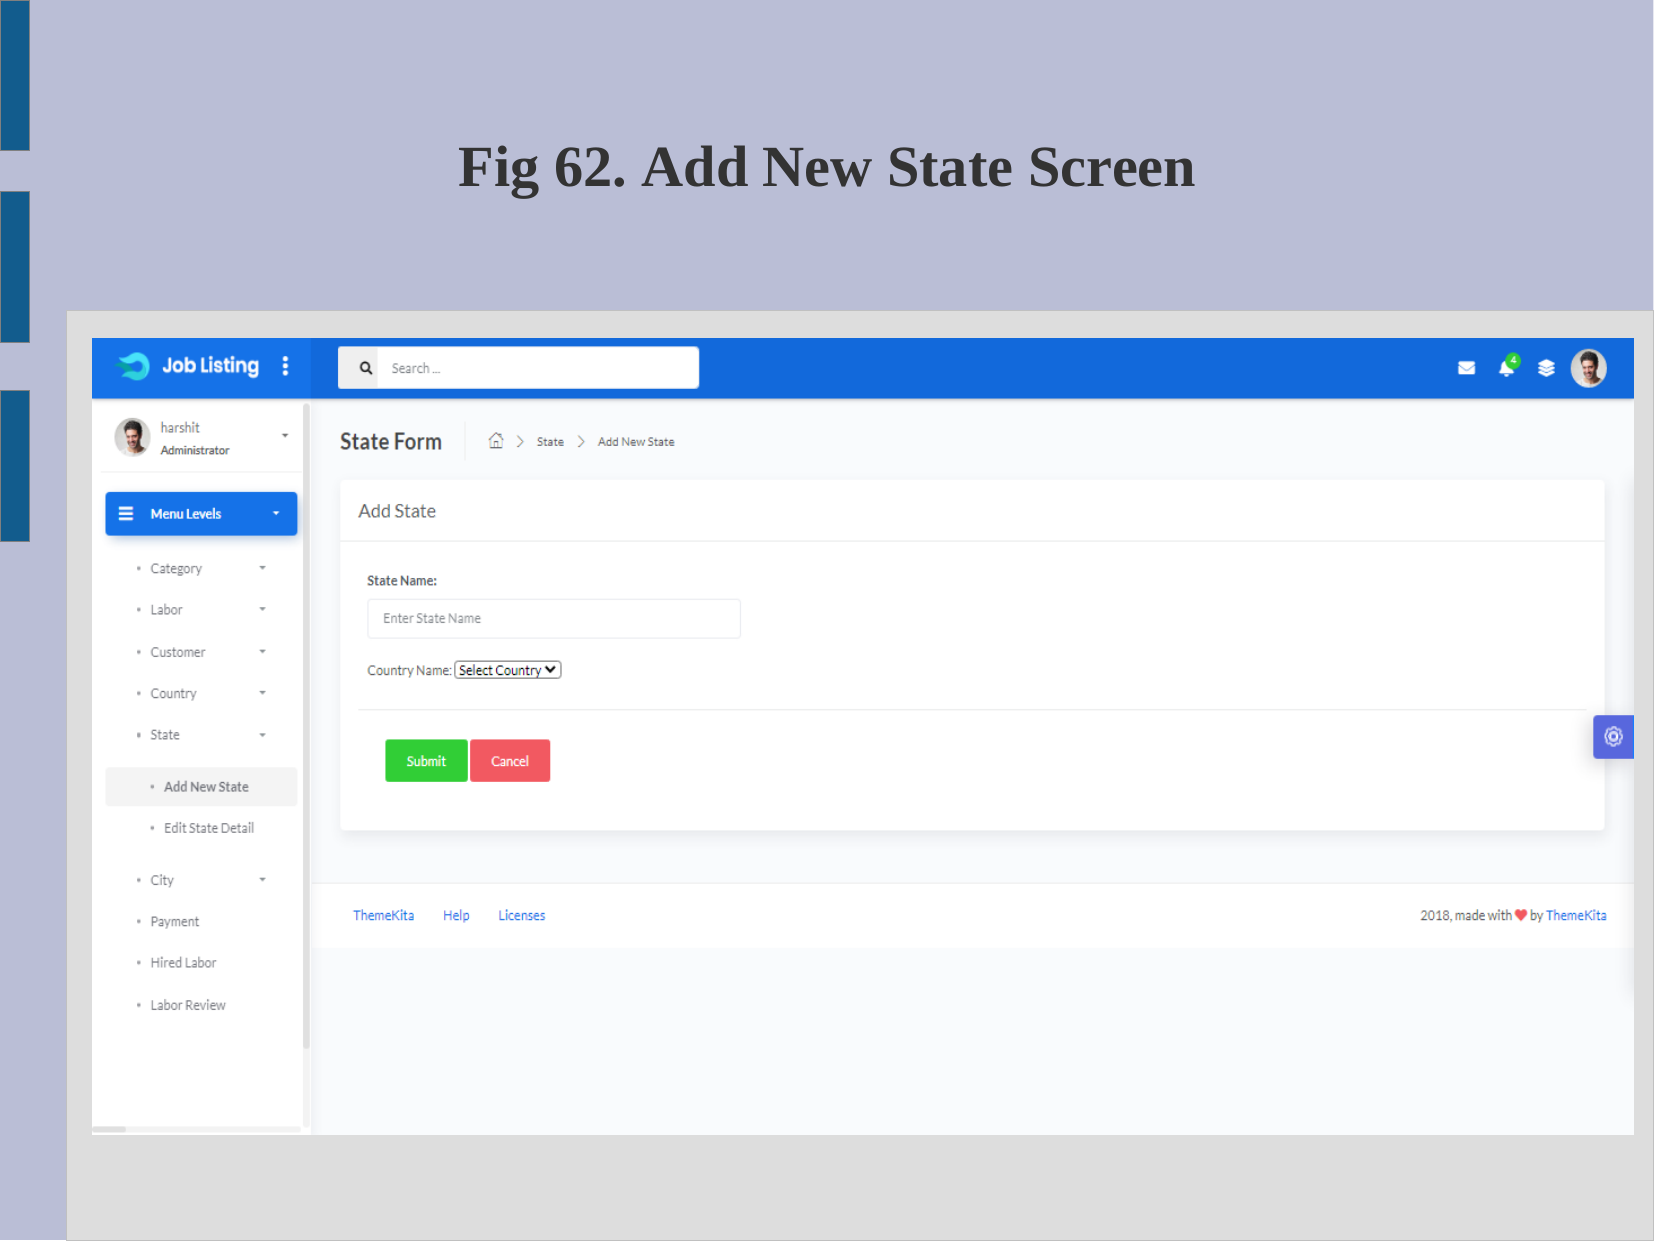

# Fig 62. Add New State Screen